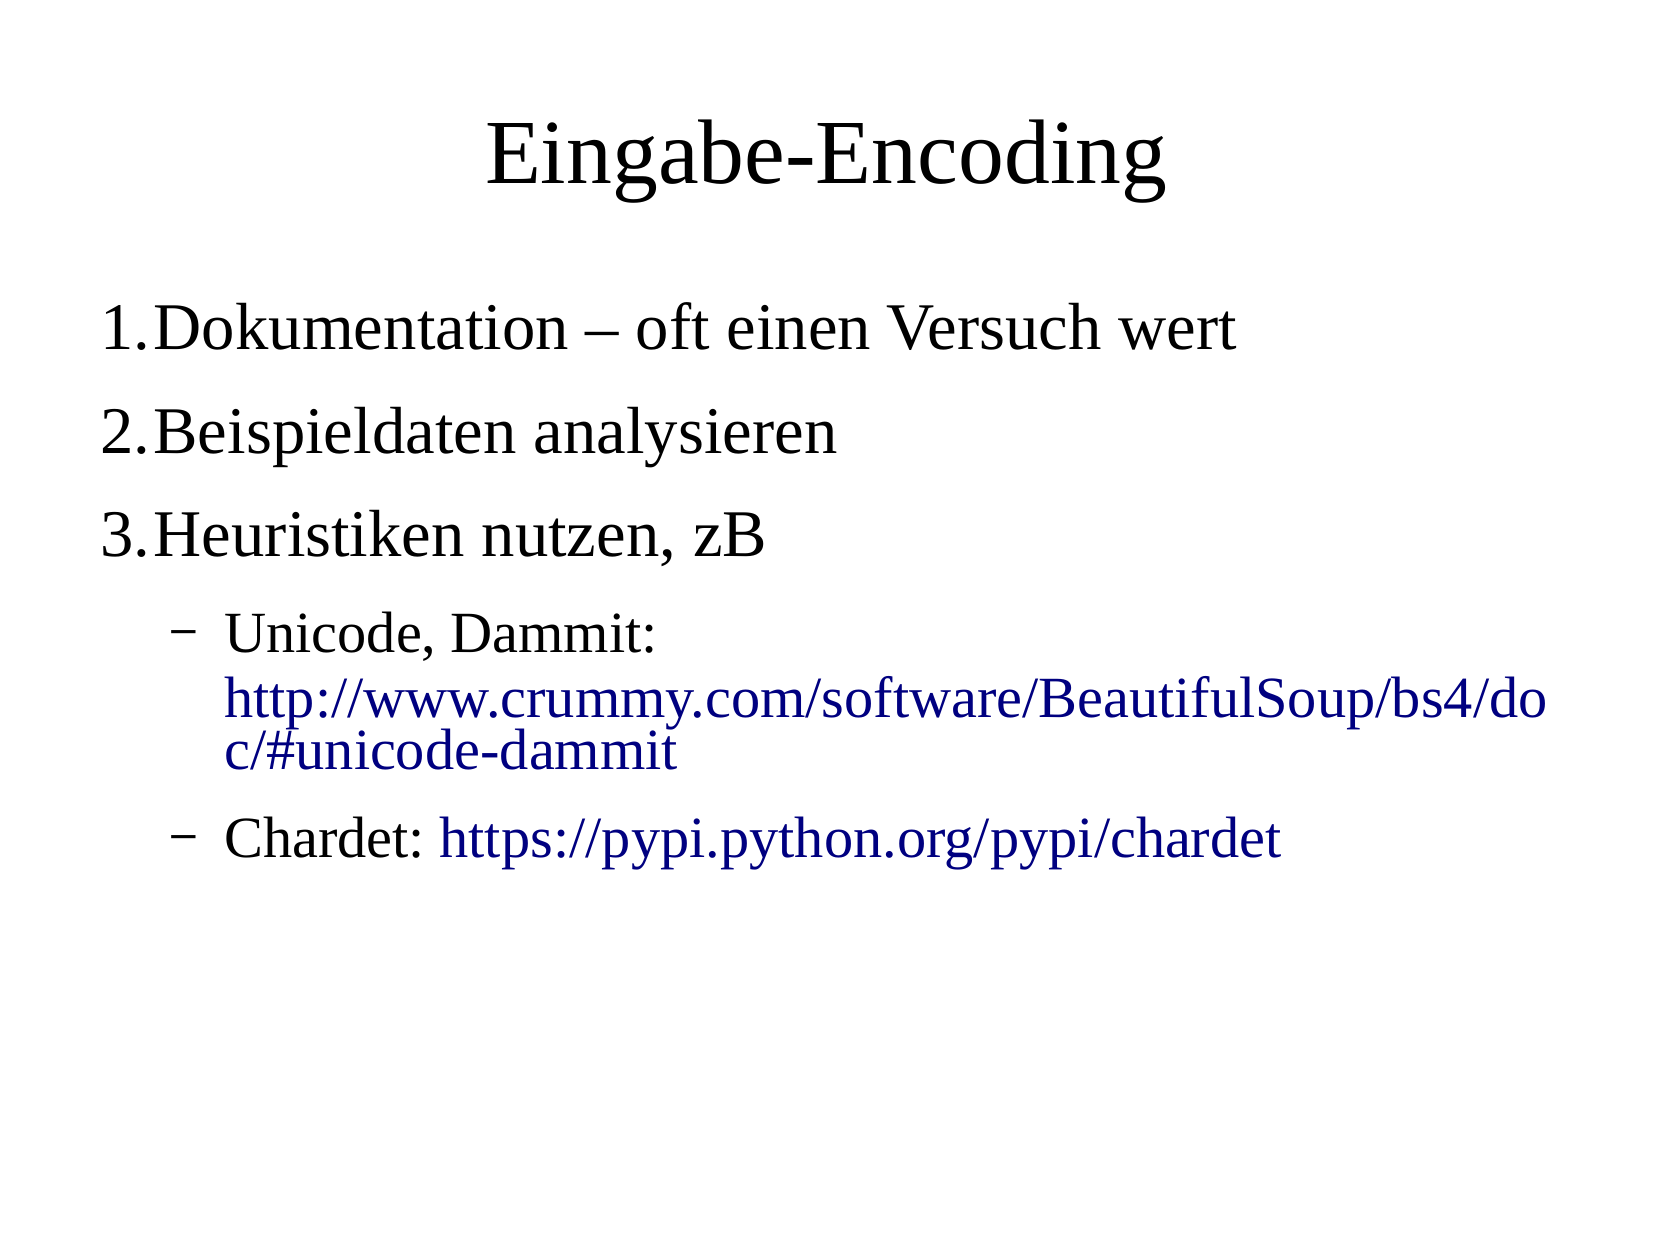

# Eingabe-Encoding
Dokumentation – oft einen Versuch wert
Beispieldaten analysieren
Heuristiken nutzen, zB
Unicode, Dammit: http://www.crummy.com/software/BeautifulSoup/bs4/doc/#unicode-dammit
Chardet: https://pypi.python.org/pypi/chardet